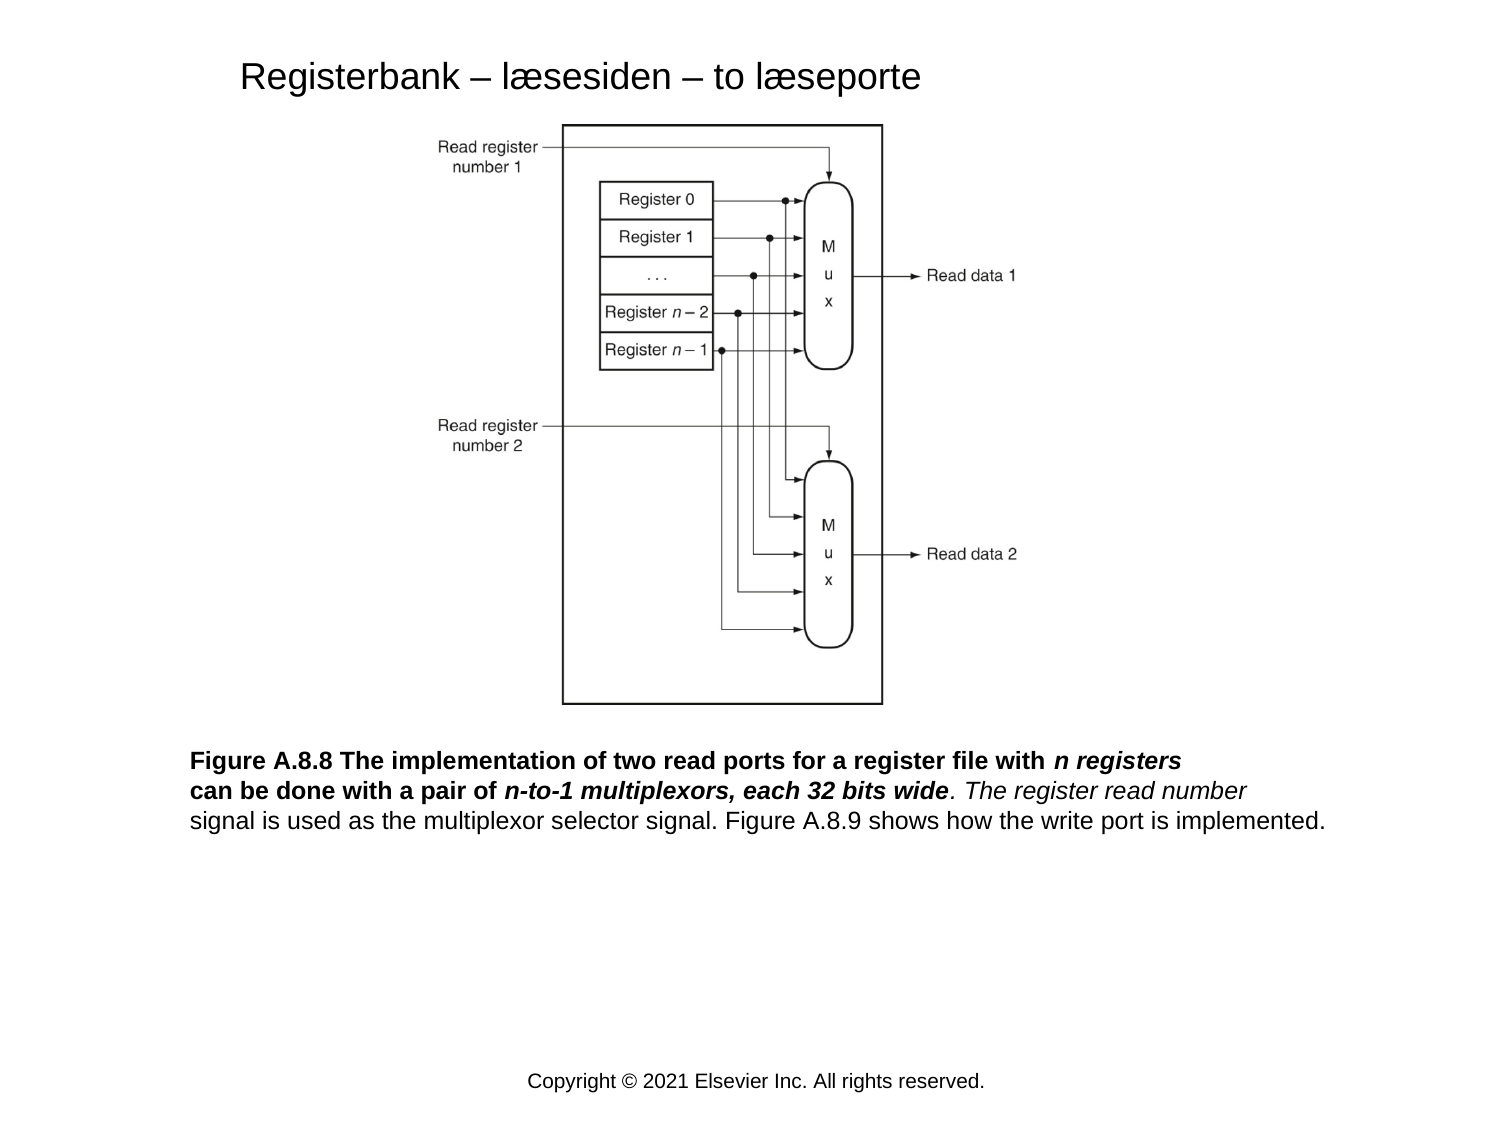

Registerbank – læsesiden – to læseporte
Figure A.8.8 The implementation of two read ports for a register file with n registers
can be done with a pair of n-to-1 multiplexors, each 32 bits wide. The register read number
signal is used as the multiplexor selector signal. Figure A.8.9 shows how the write port is implemented.
Copyright © 2021 Elsevier Inc. All rights reserved.